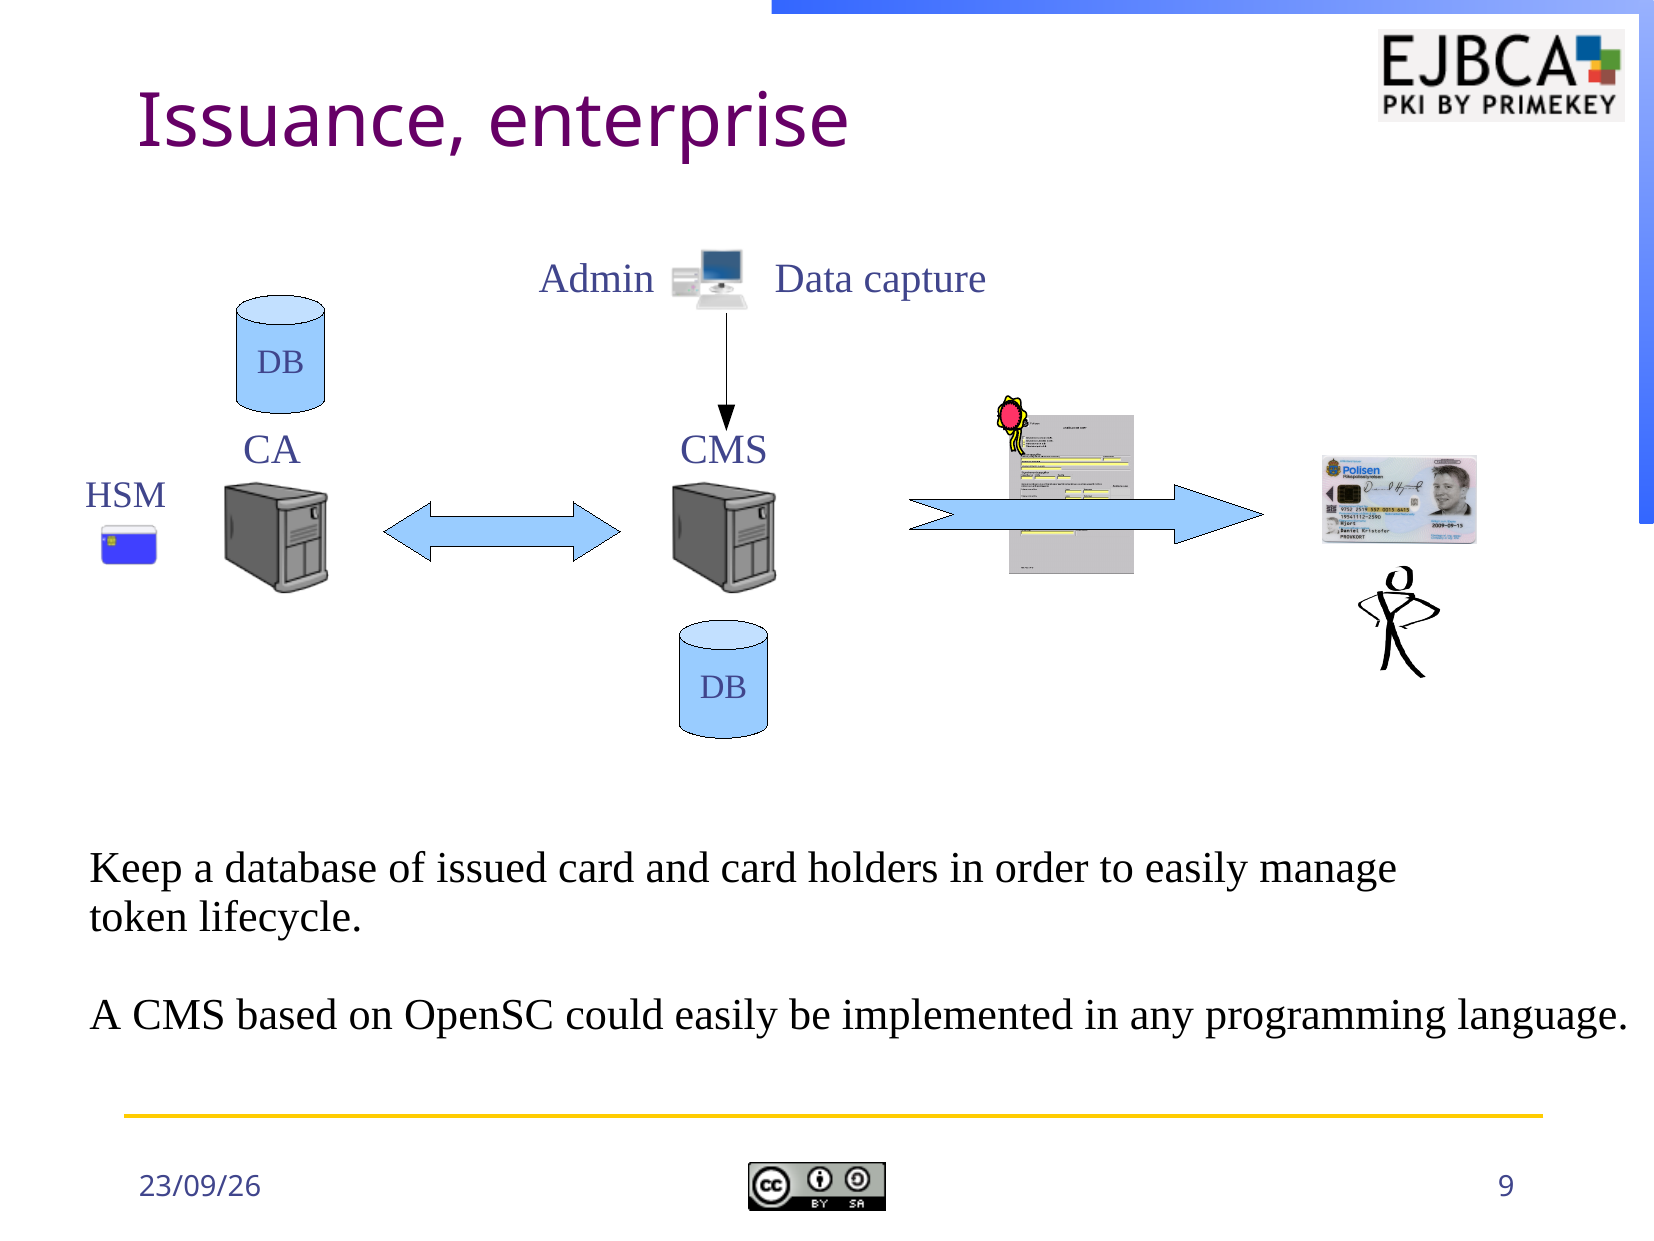

# Issuance, enterprise
Admin
Data capture
DB
CA
CMS
HSM
DB
Keep a database of issued card and card holders in order to easily manage
token lifecycle.
A CMS based on OpenSC could easily be implemented in any programming language.
9